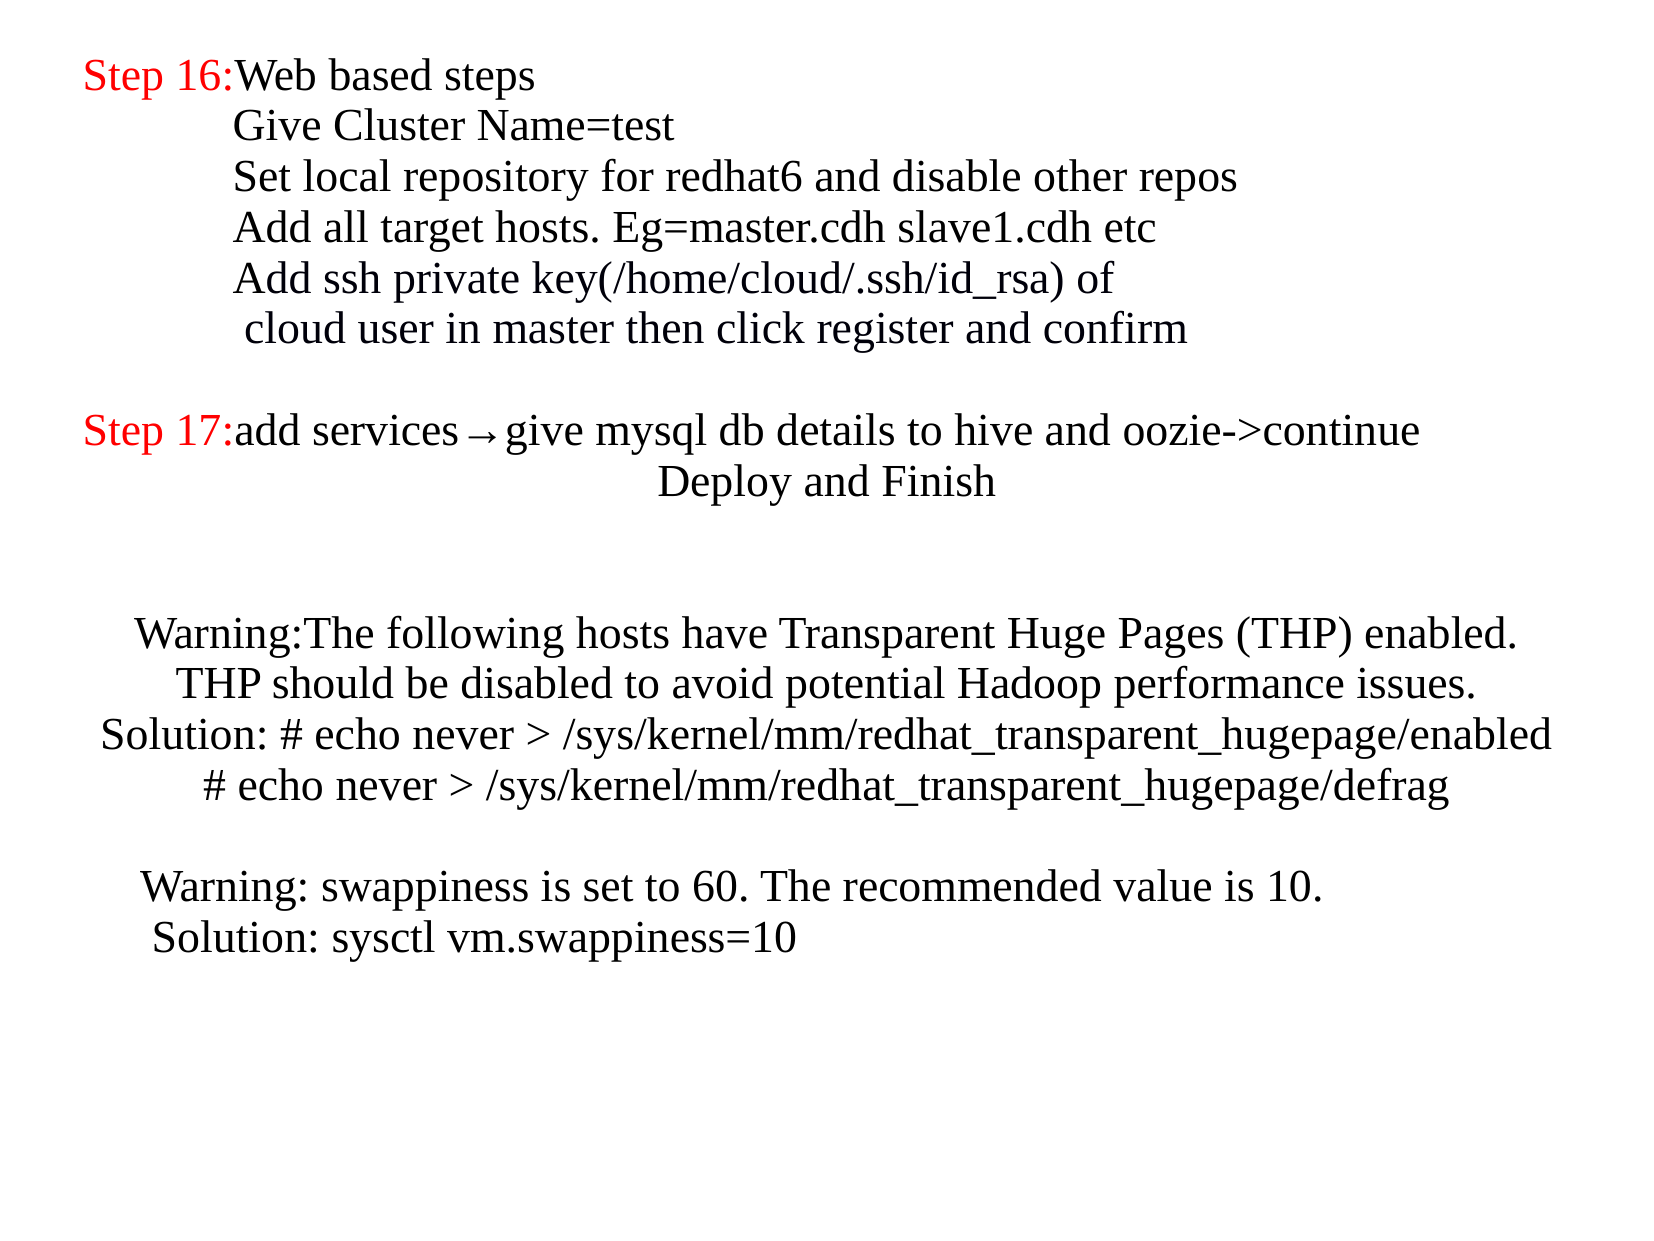

# Step 16:Web based steps
		Give Cluster Name=test
		Set local repository for redhat6 and disable other repos
		Add all target hosts. Eg=master.cdh slave1.cdh etc
		Add ssh private key(/home/cloud/.ssh/id_rsa) of
		 cloud user in master then click register and confirm
Step 17:add services→give mysql db details to hive and oozie->continue
Deploy and Finish
Warning:The following hosts have Transparent Huge Pages (THP) enabled.
THP should be disabled to avoid potential Hadoop performance issues.
Solution: # echo never > /sys/kernel/mm/redhat_transparent_hugepage/enabled
# echo never > /sys/kernel/mm/redhat_transparent_hugepage/defrag
 Warning: swappiness is set to 60. The recommended value is 10.
 Solution: sysctl vm.swappiness=10